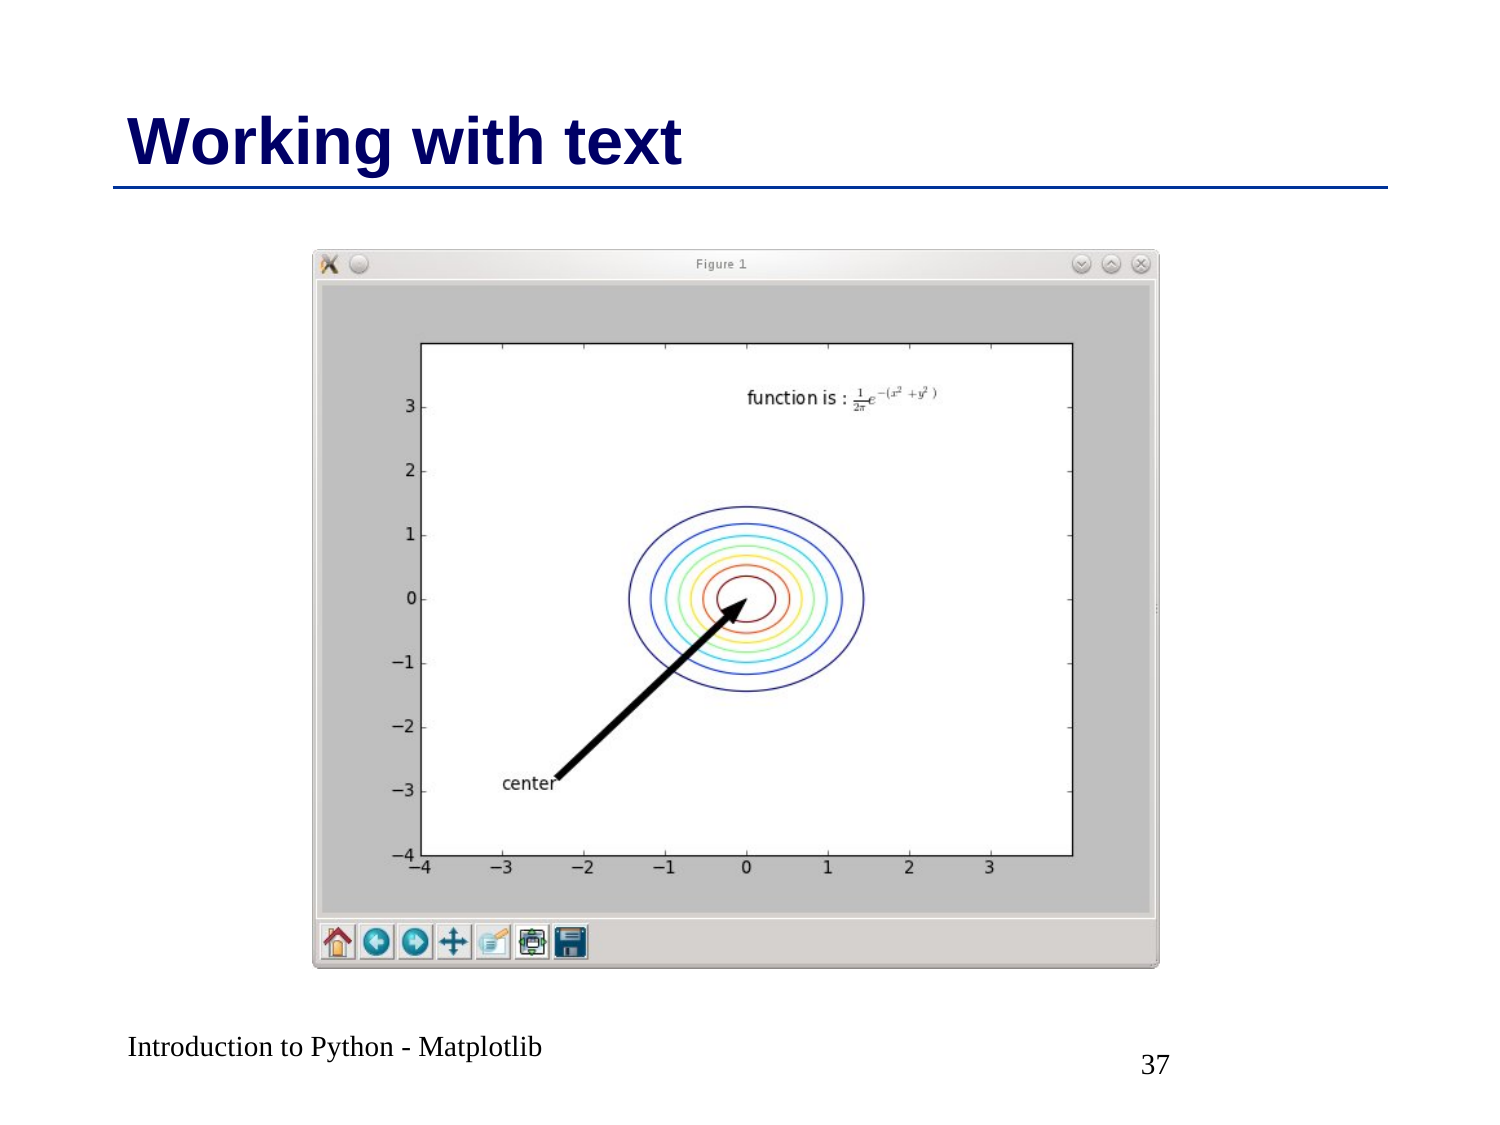

# Working with text
Introduction to Python - Matplotlib